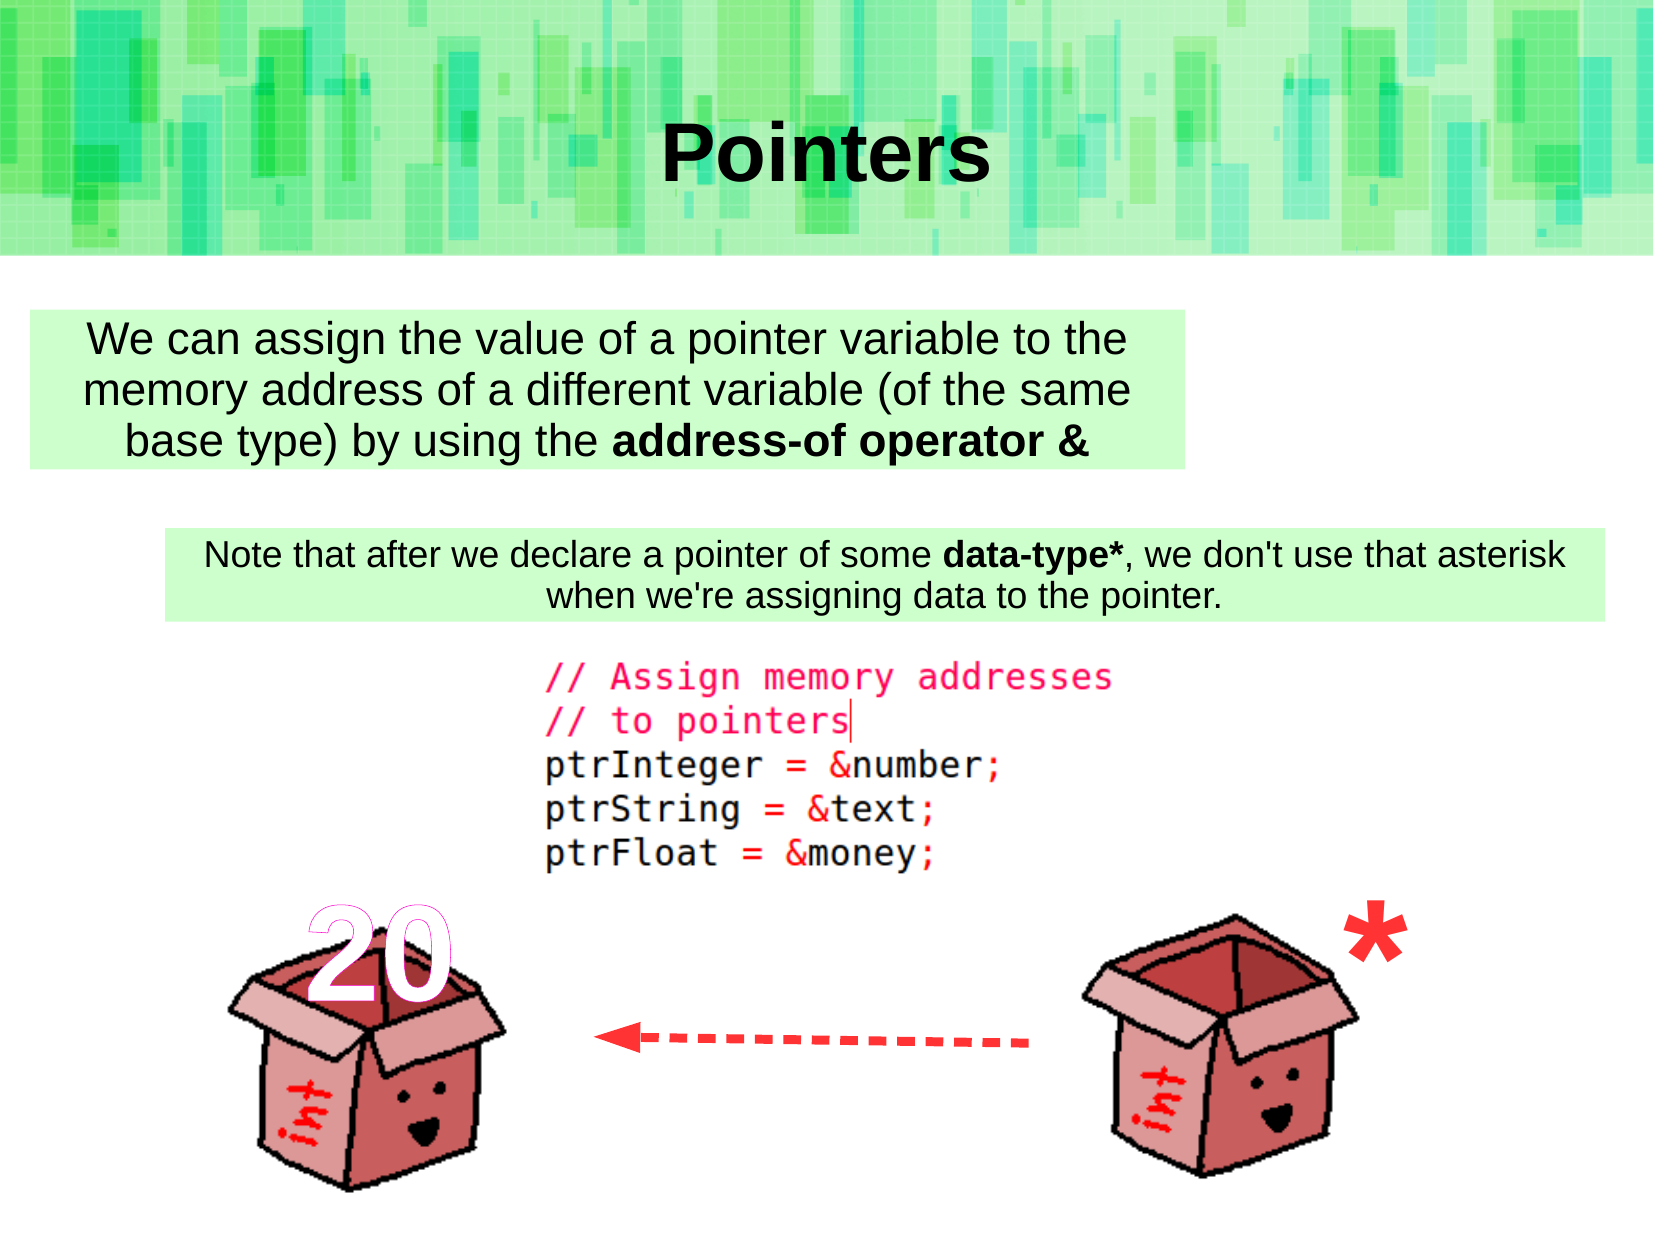

# Pointers
We can assign the value of a pointer variable to the memory address of a different variable (of the same base type) by using the address-of operator &
Note that after we declare a pointer of some data-type*, we don't use that asterisk when we're assigning data to the pointer.
*
20